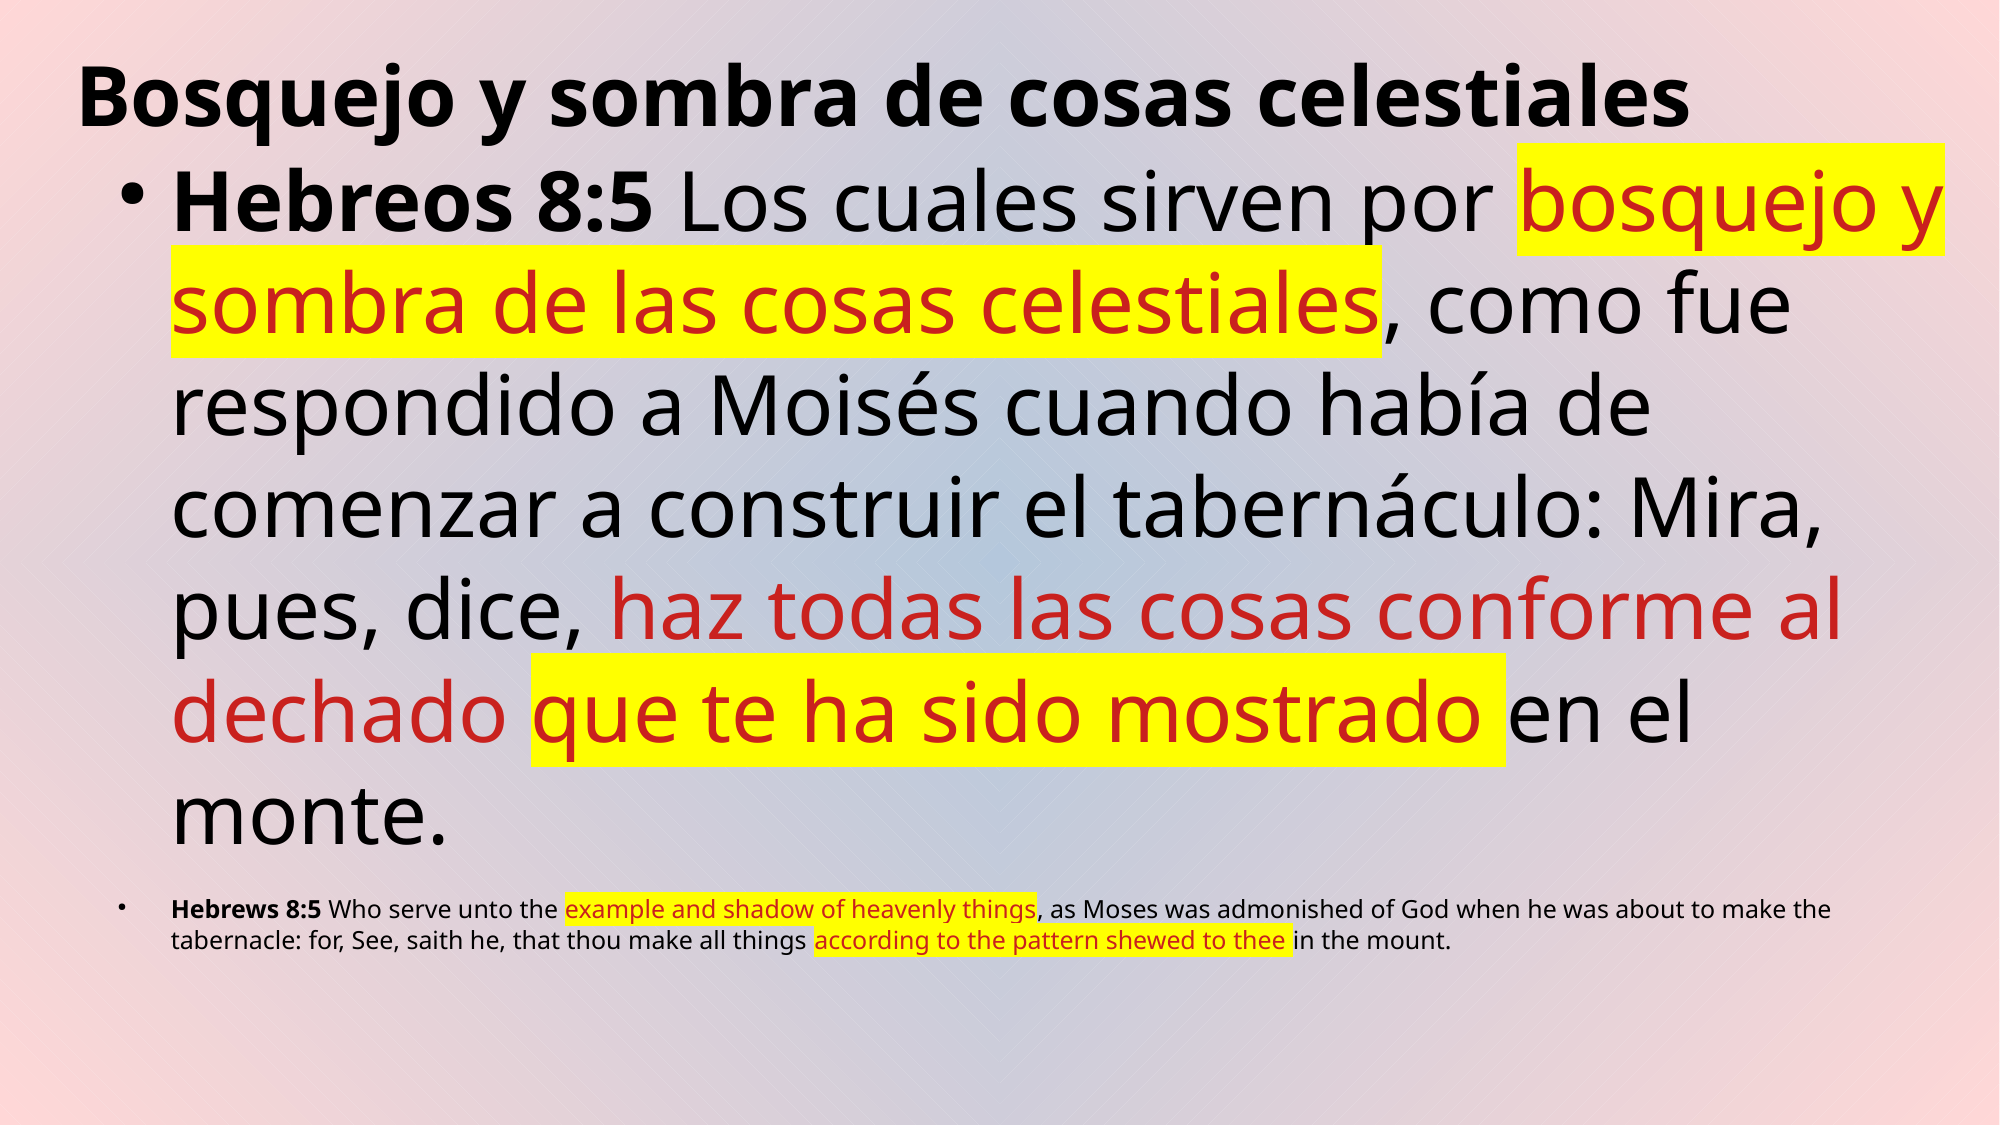

# Bosquejo y sombra de cosas celestiales
Hebreos 8:5 Los cuales sirven por bosquejo y sombra de las cosas celestiales, como fue respondido a Moisés cuando había de comenzar a construir el tabernáculo: Mira, pues, dice, haz todas las cosas conforme al dechado que te ha sido mostrado en el monte.
Hebrews 8:5 Who serve unto the example and shadow of heavenly things, as Moses was admonished of God when he was about to make the tabernacle: for, See, saith he, that thou make all things according to the pattern shewed to thee in the mount.